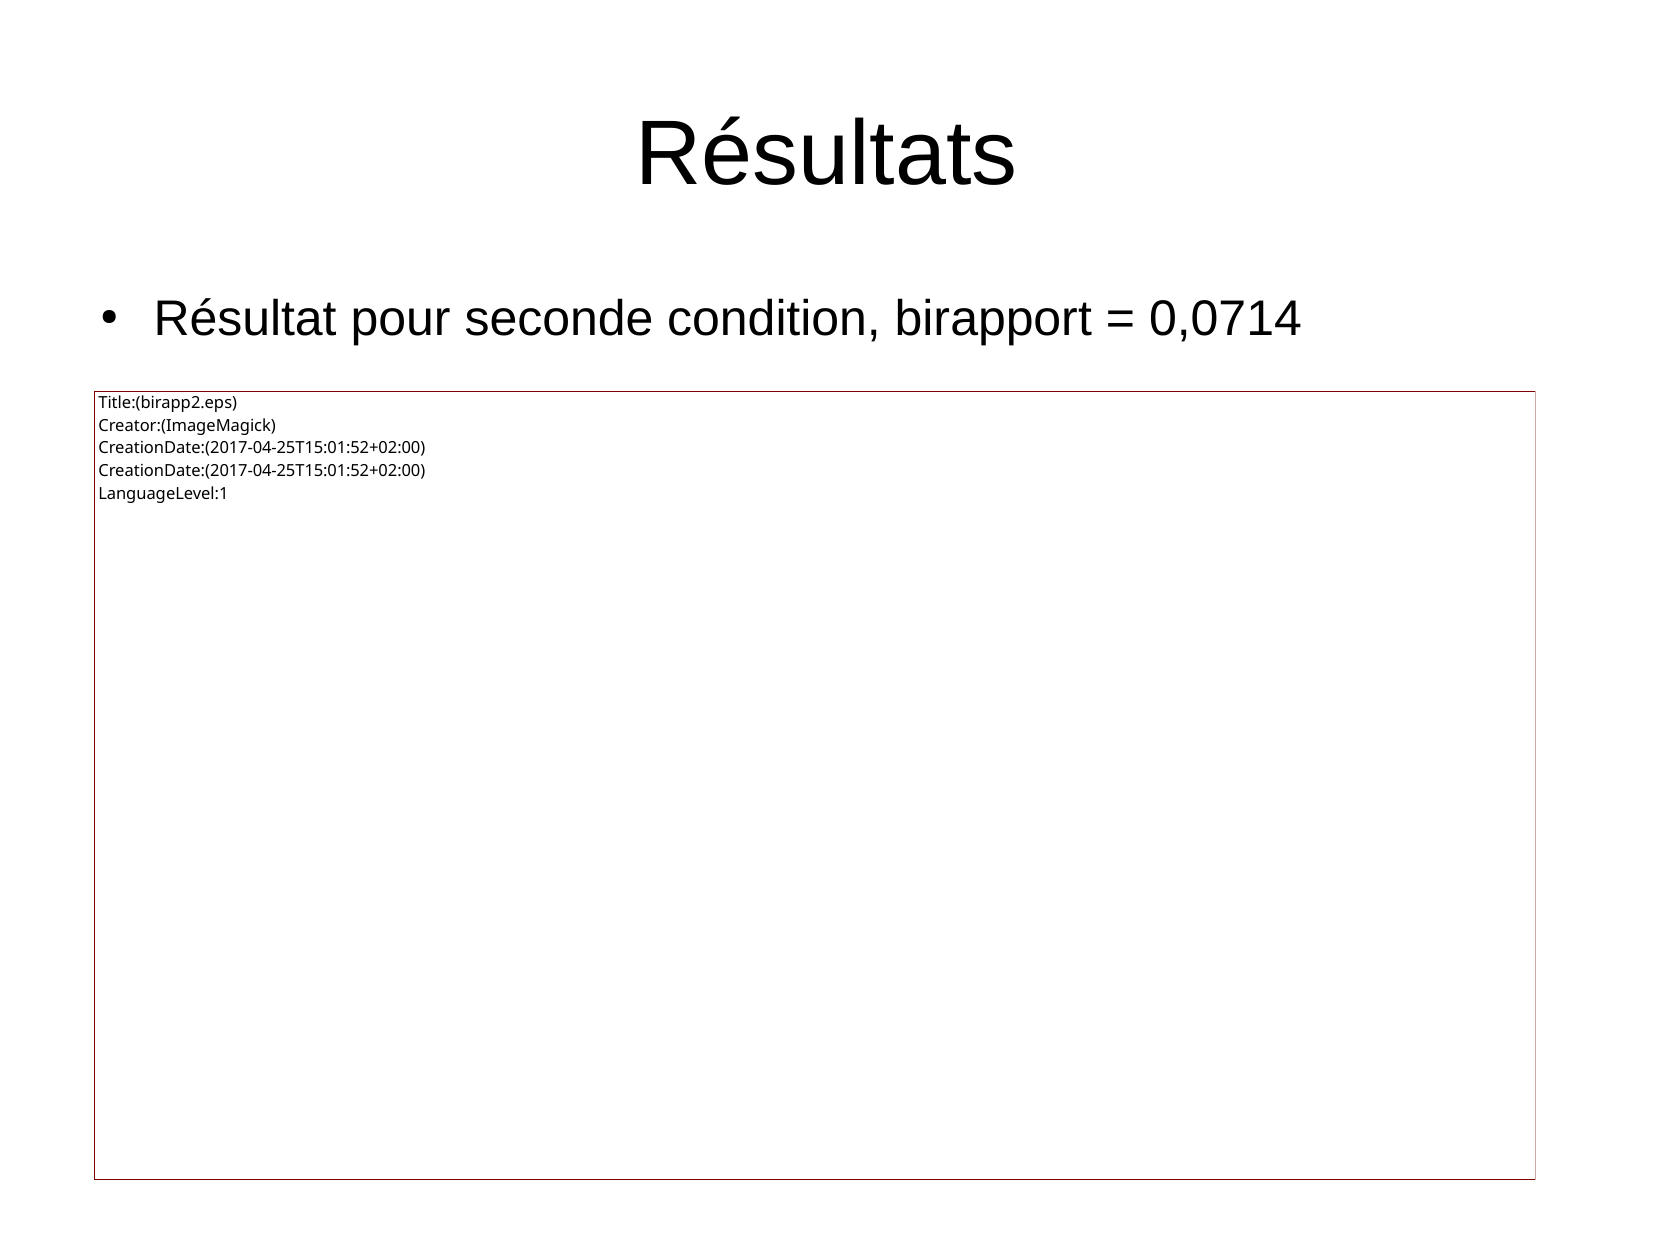

# Résultats
Résultat pour seconde condition, birapport = 0,0714